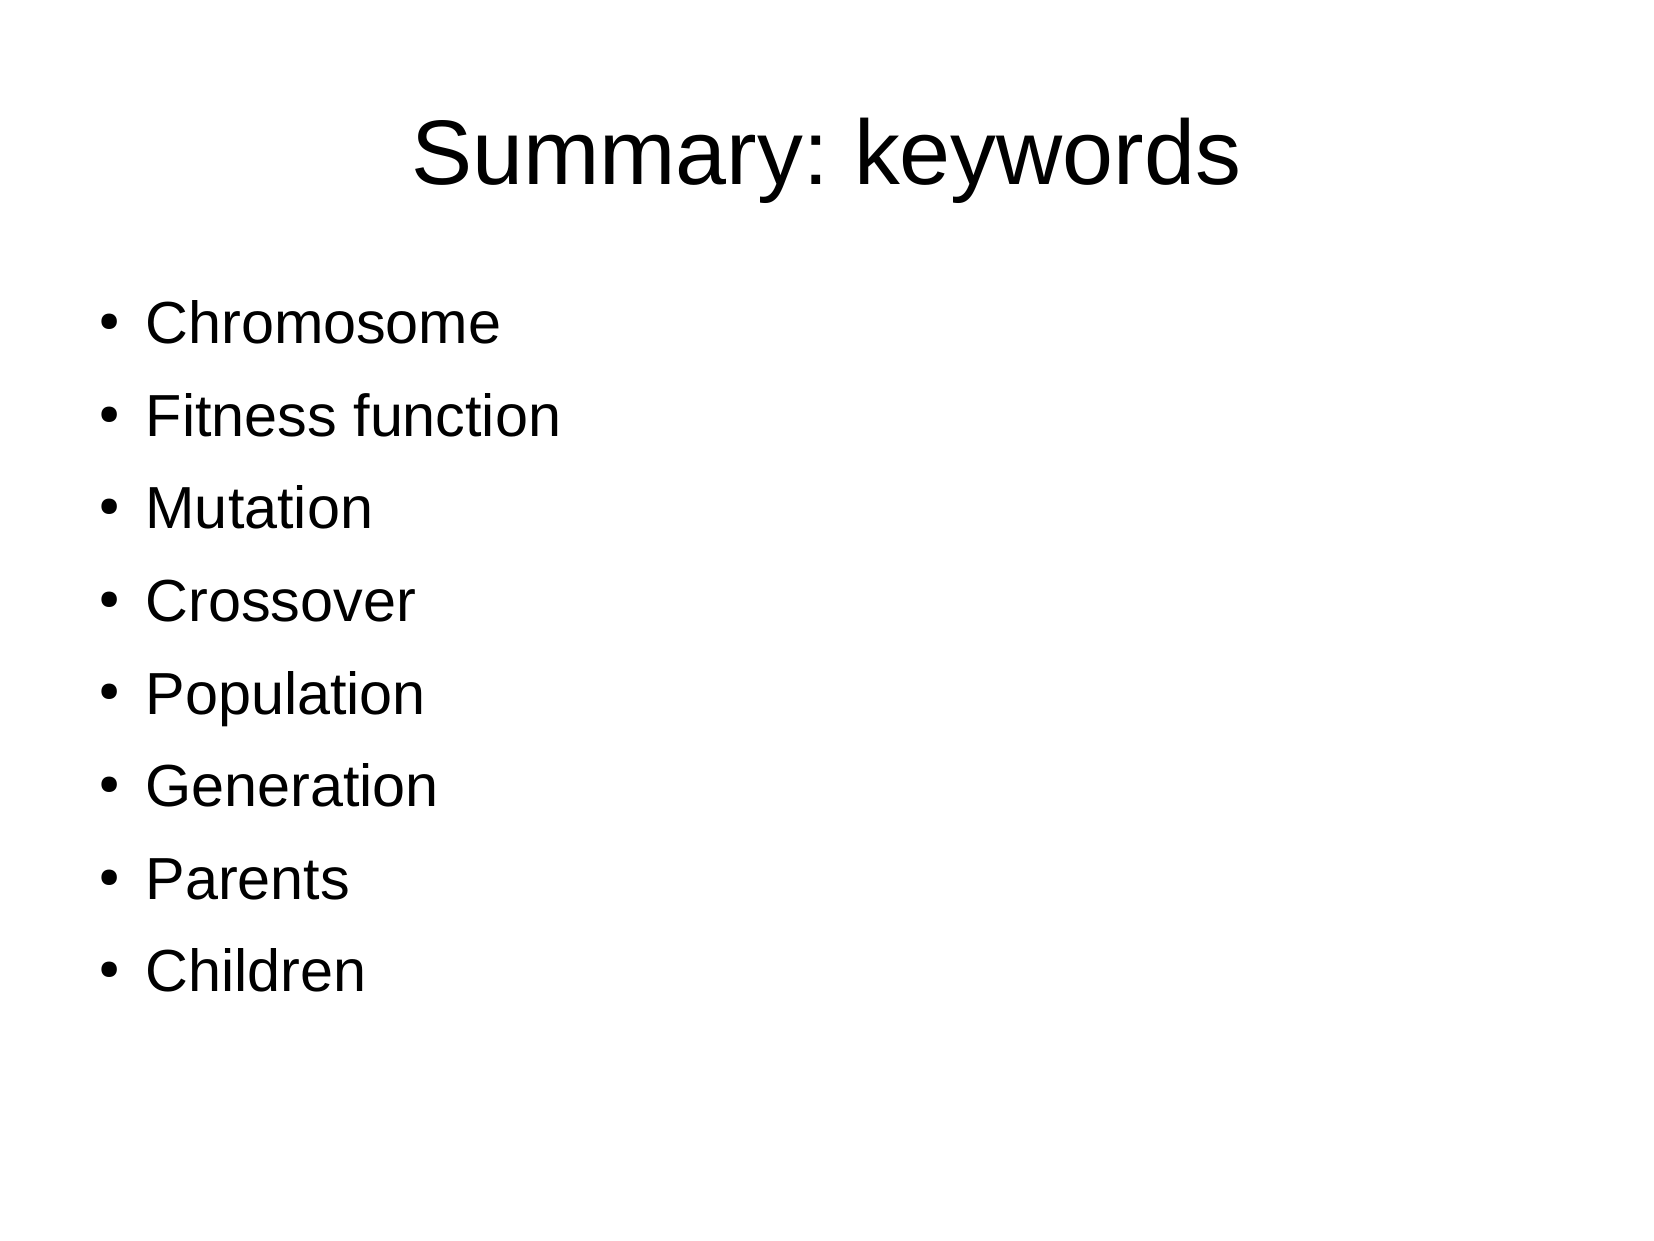

# Summary: keywords
Chromosome
Fitness function
Mutation
Crossover
Population
Generation
Parents
Children